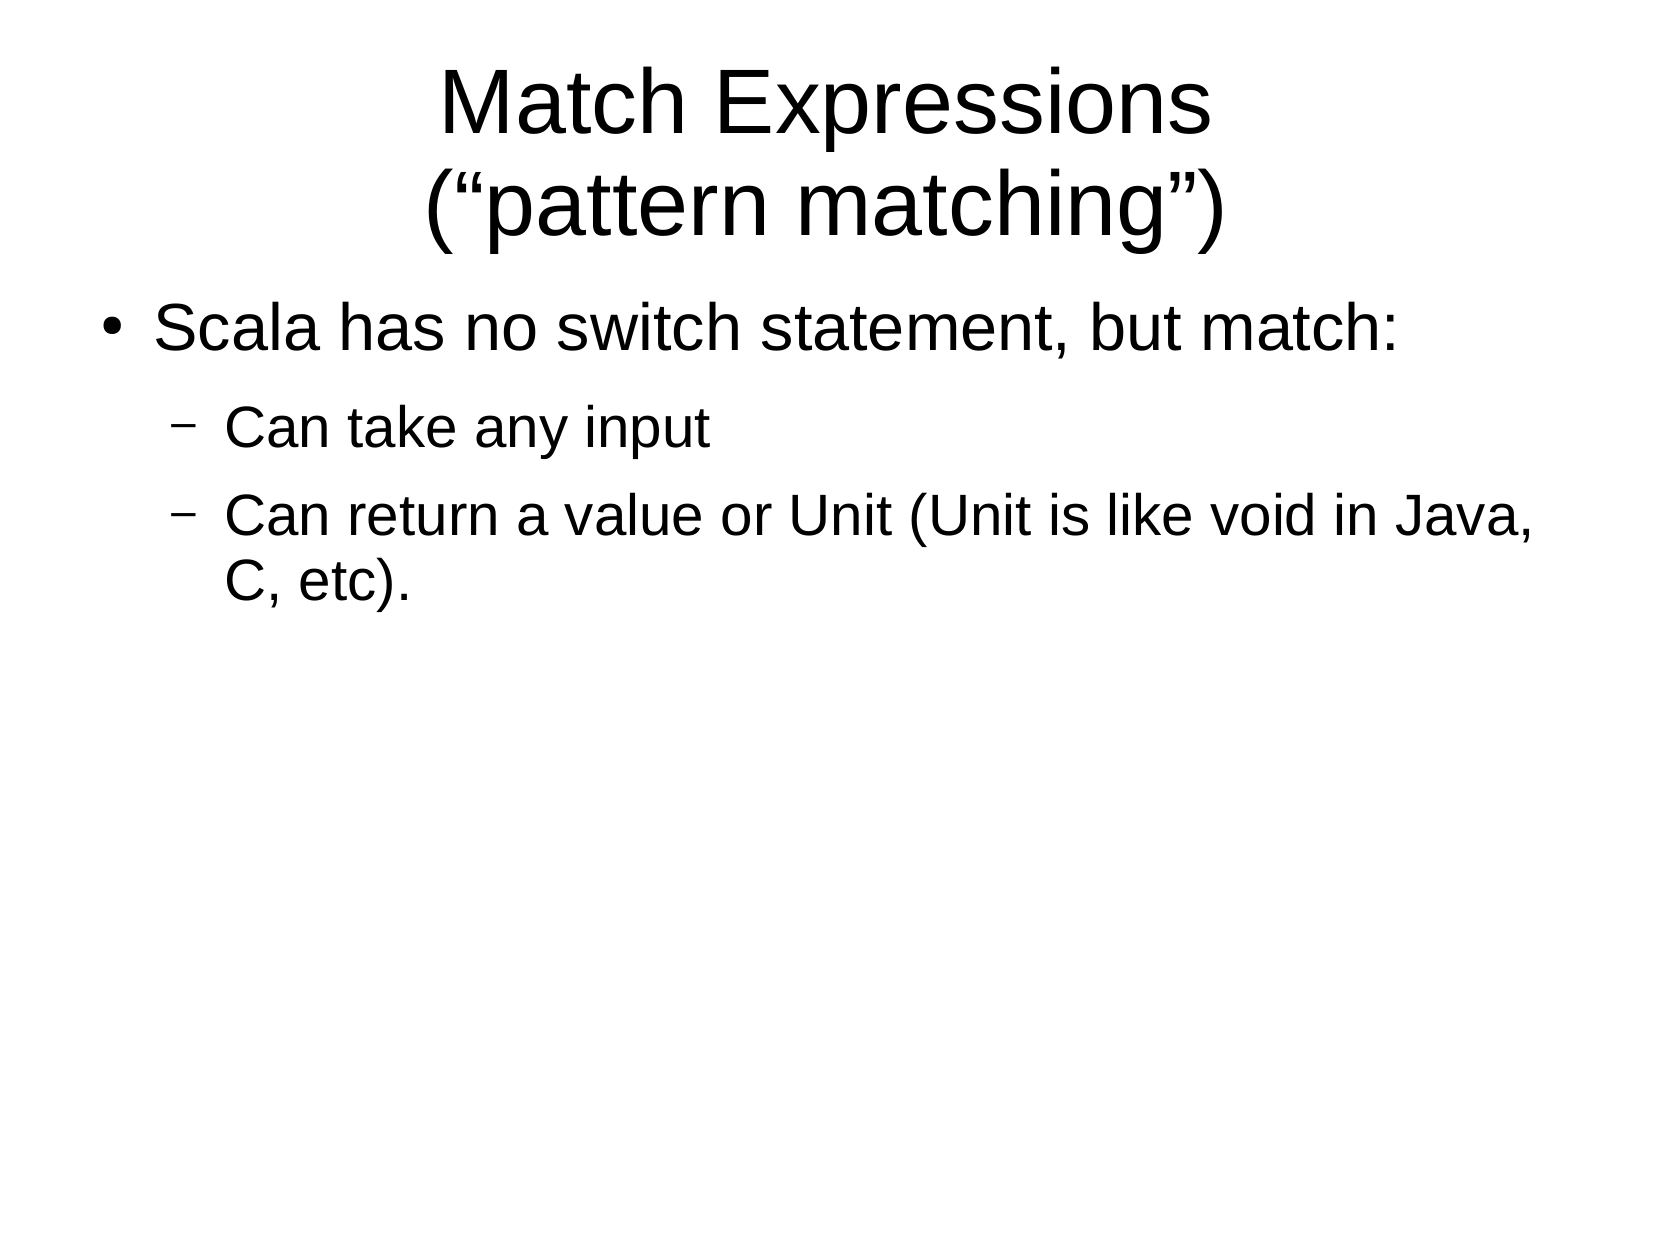

# Match Expressions (“pattern matching”)
Scala has no switch statement, but match:
Can take any input
Can return a value or Unit (Unit is like void in Java, C, etc).